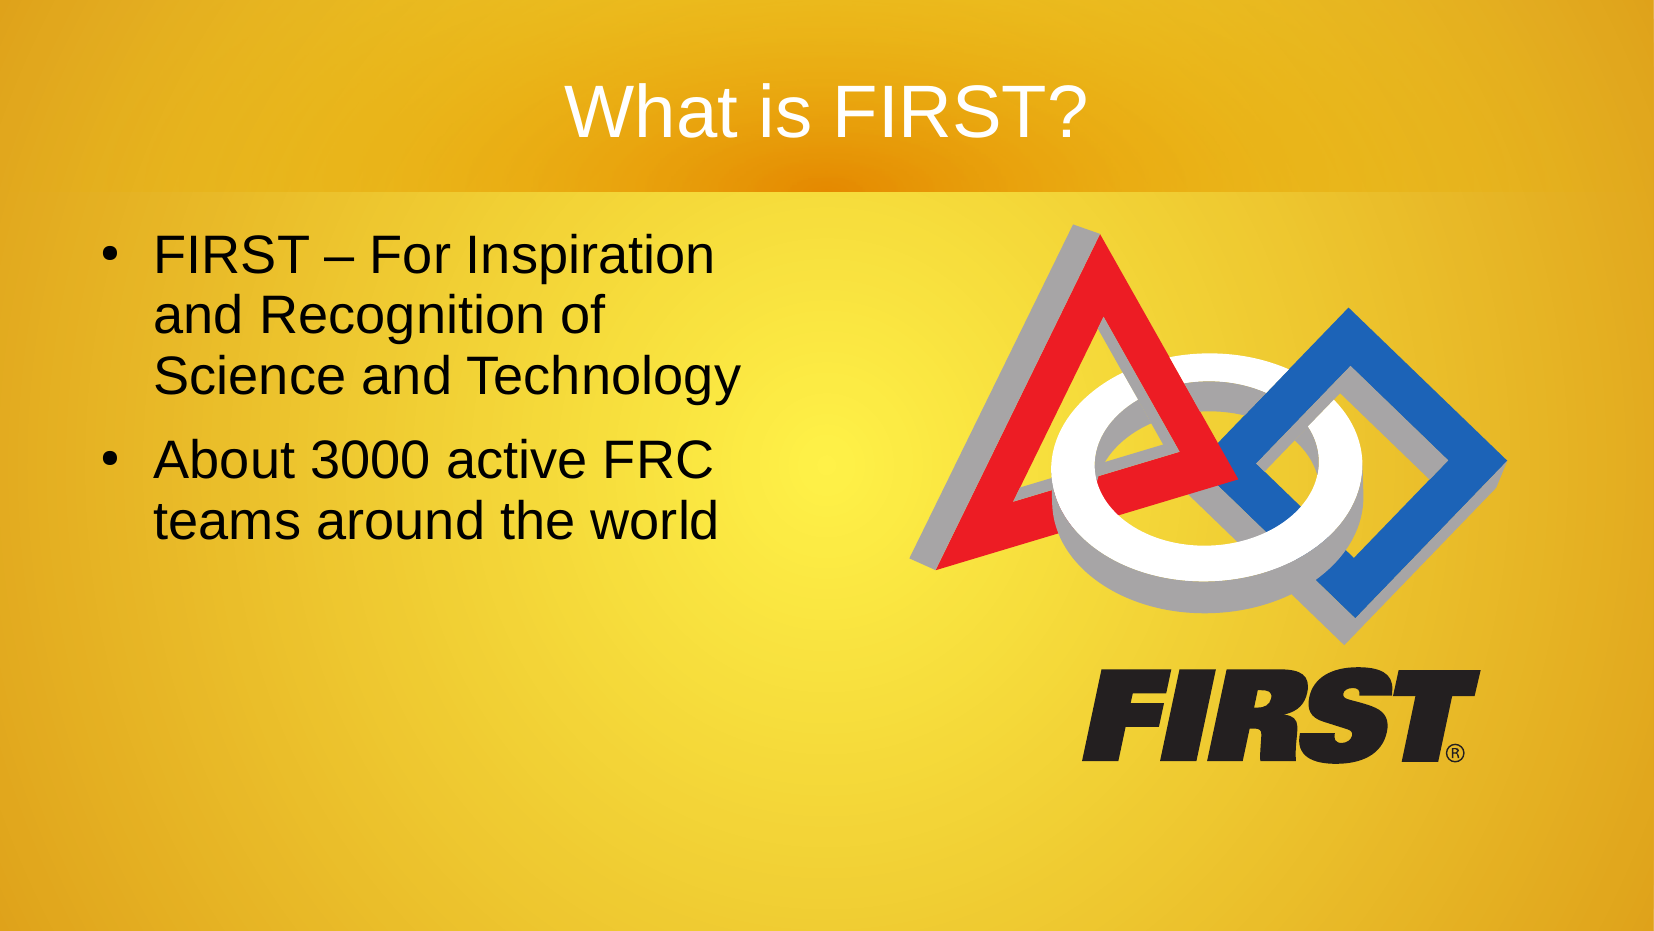

# What is FIRST?
FIRST – For Inspiration and Recognition of Science and Technology
About 3000 active FRC teams around the world